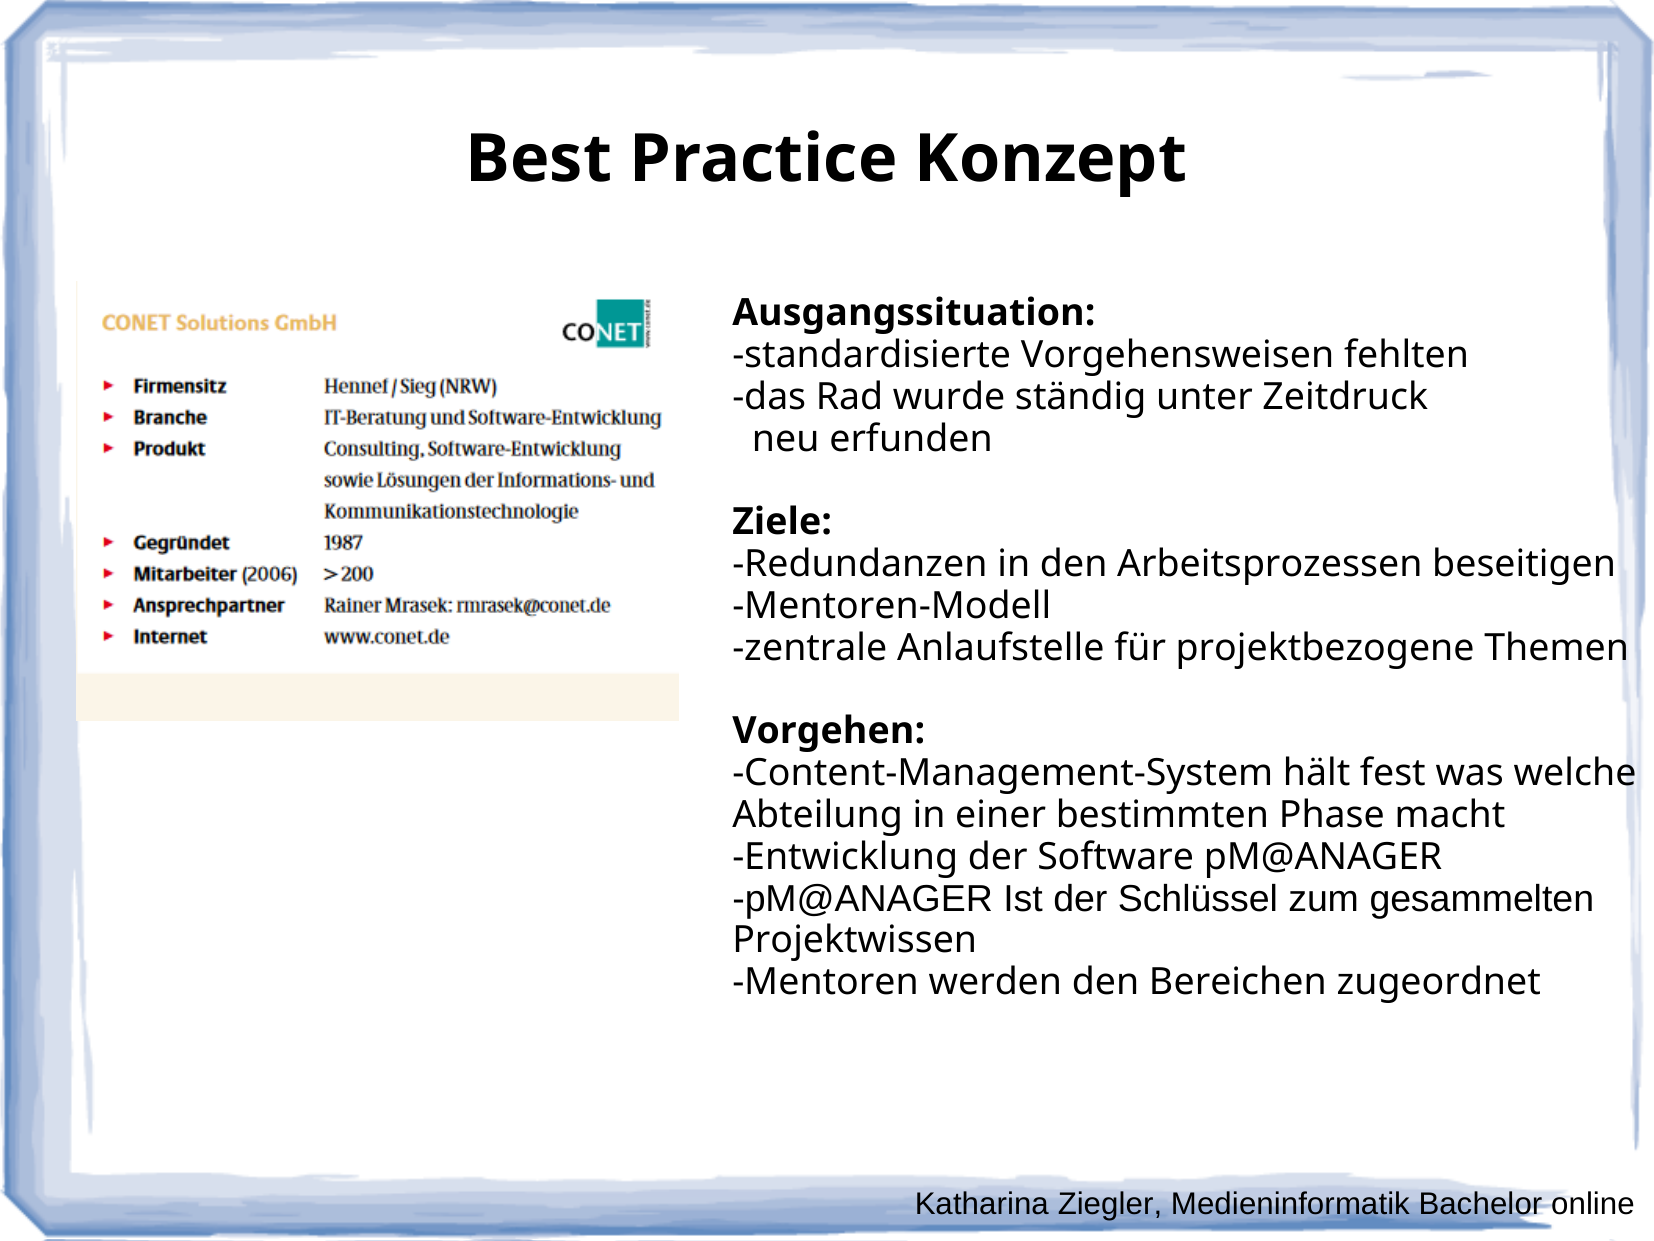

# Best Practice Konzept
Ausgangssituation:
-standardisierte Vorgehensweisen fehlten
-das Rad wurde ständig unter Zeitdruck
 neu erfunden
Ziele:
-Redundanzen in den Arbeitsprozessen beseitigen
-Mentoren-Modell
-zentrale Anlaufstelle für projektbezogene Themen
Vorgehen:
-Content-Management-System hält fest was welche
Abteilung in einer bestimmten Phase macht
-Entwicklung der Software pM@ANAGER
-pM@ANAGER Ist der Schlüssel zum gesammelten
Projektwissen
-Mentoren werden den Bereichen zugeordnet
Katharina Ziegler, Medieninformatik Bachelor online